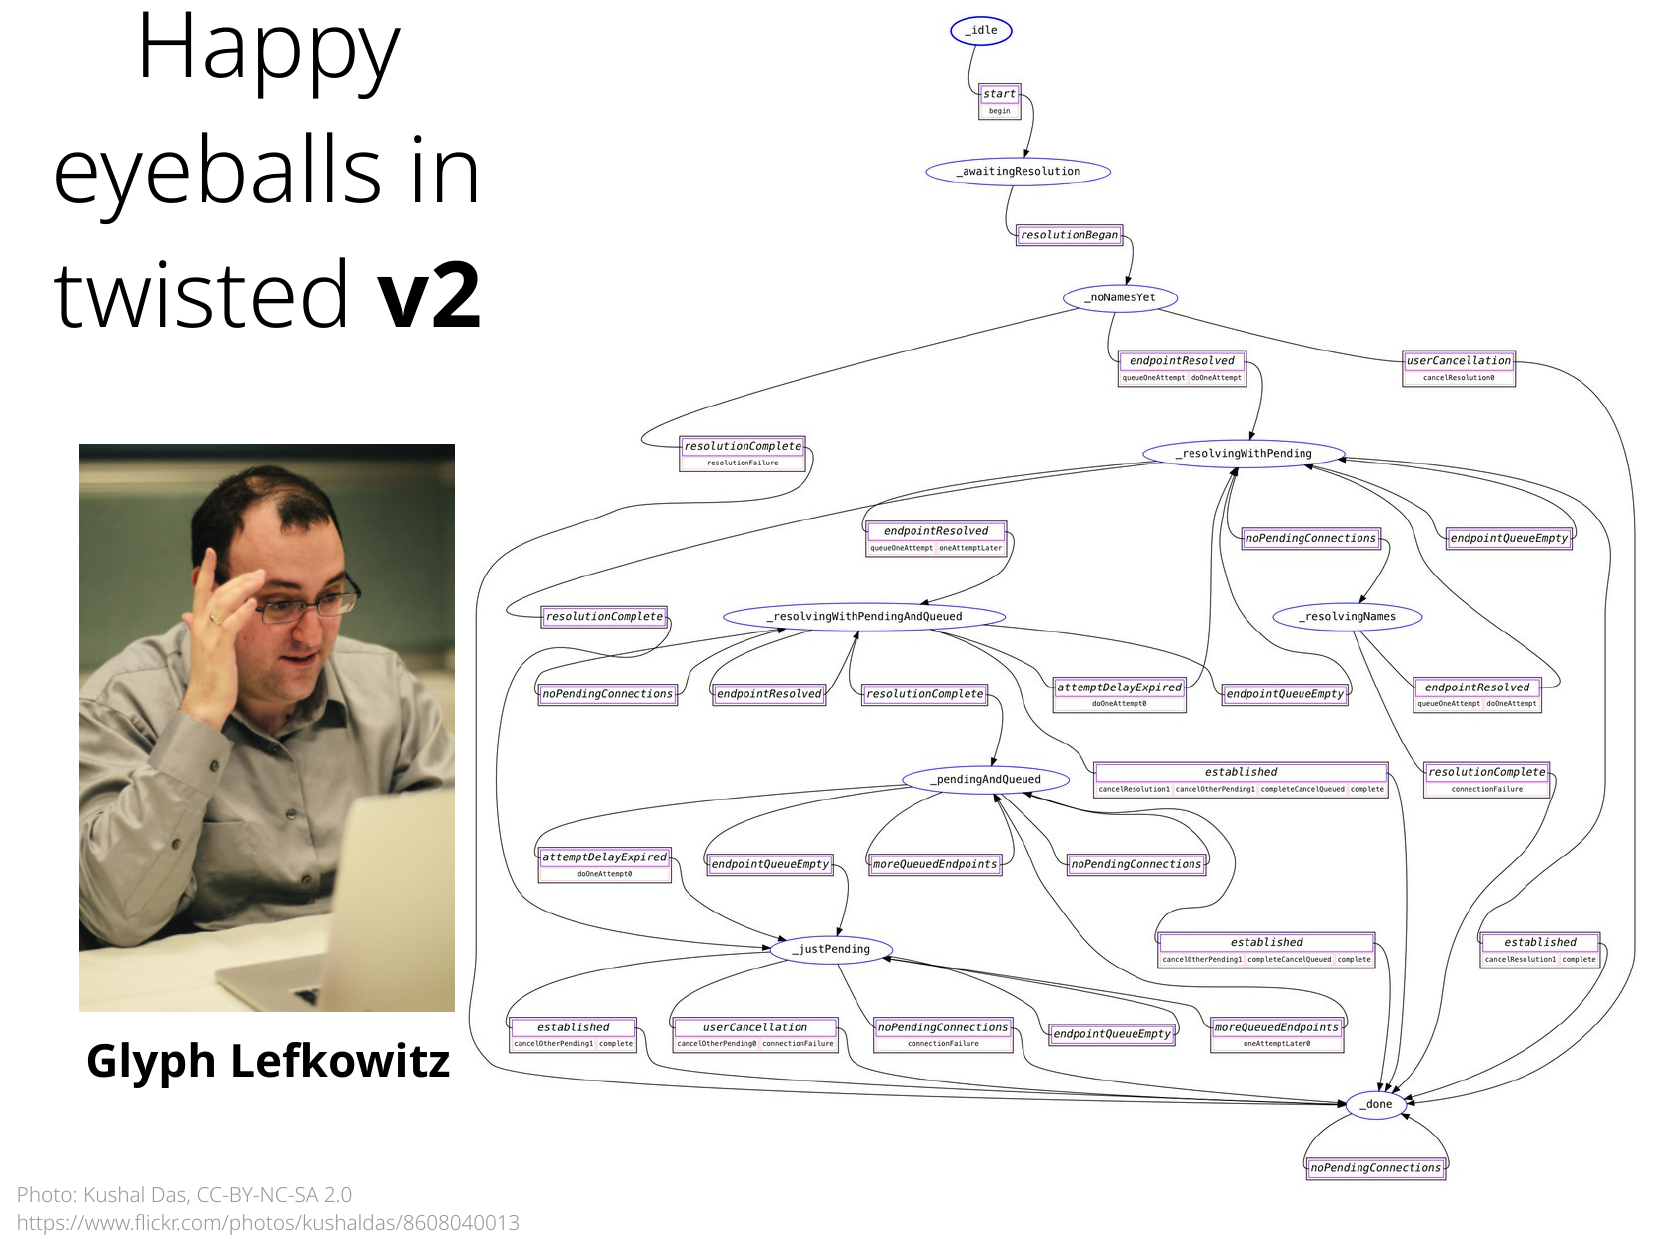

# Happy eyeballs in twisted v2
Glyph Lefkowitz
Photo: Kushal Das, CC-BY-NC-SA 2.0 https://www.flickr.com/photos/kushaldas/8608040013